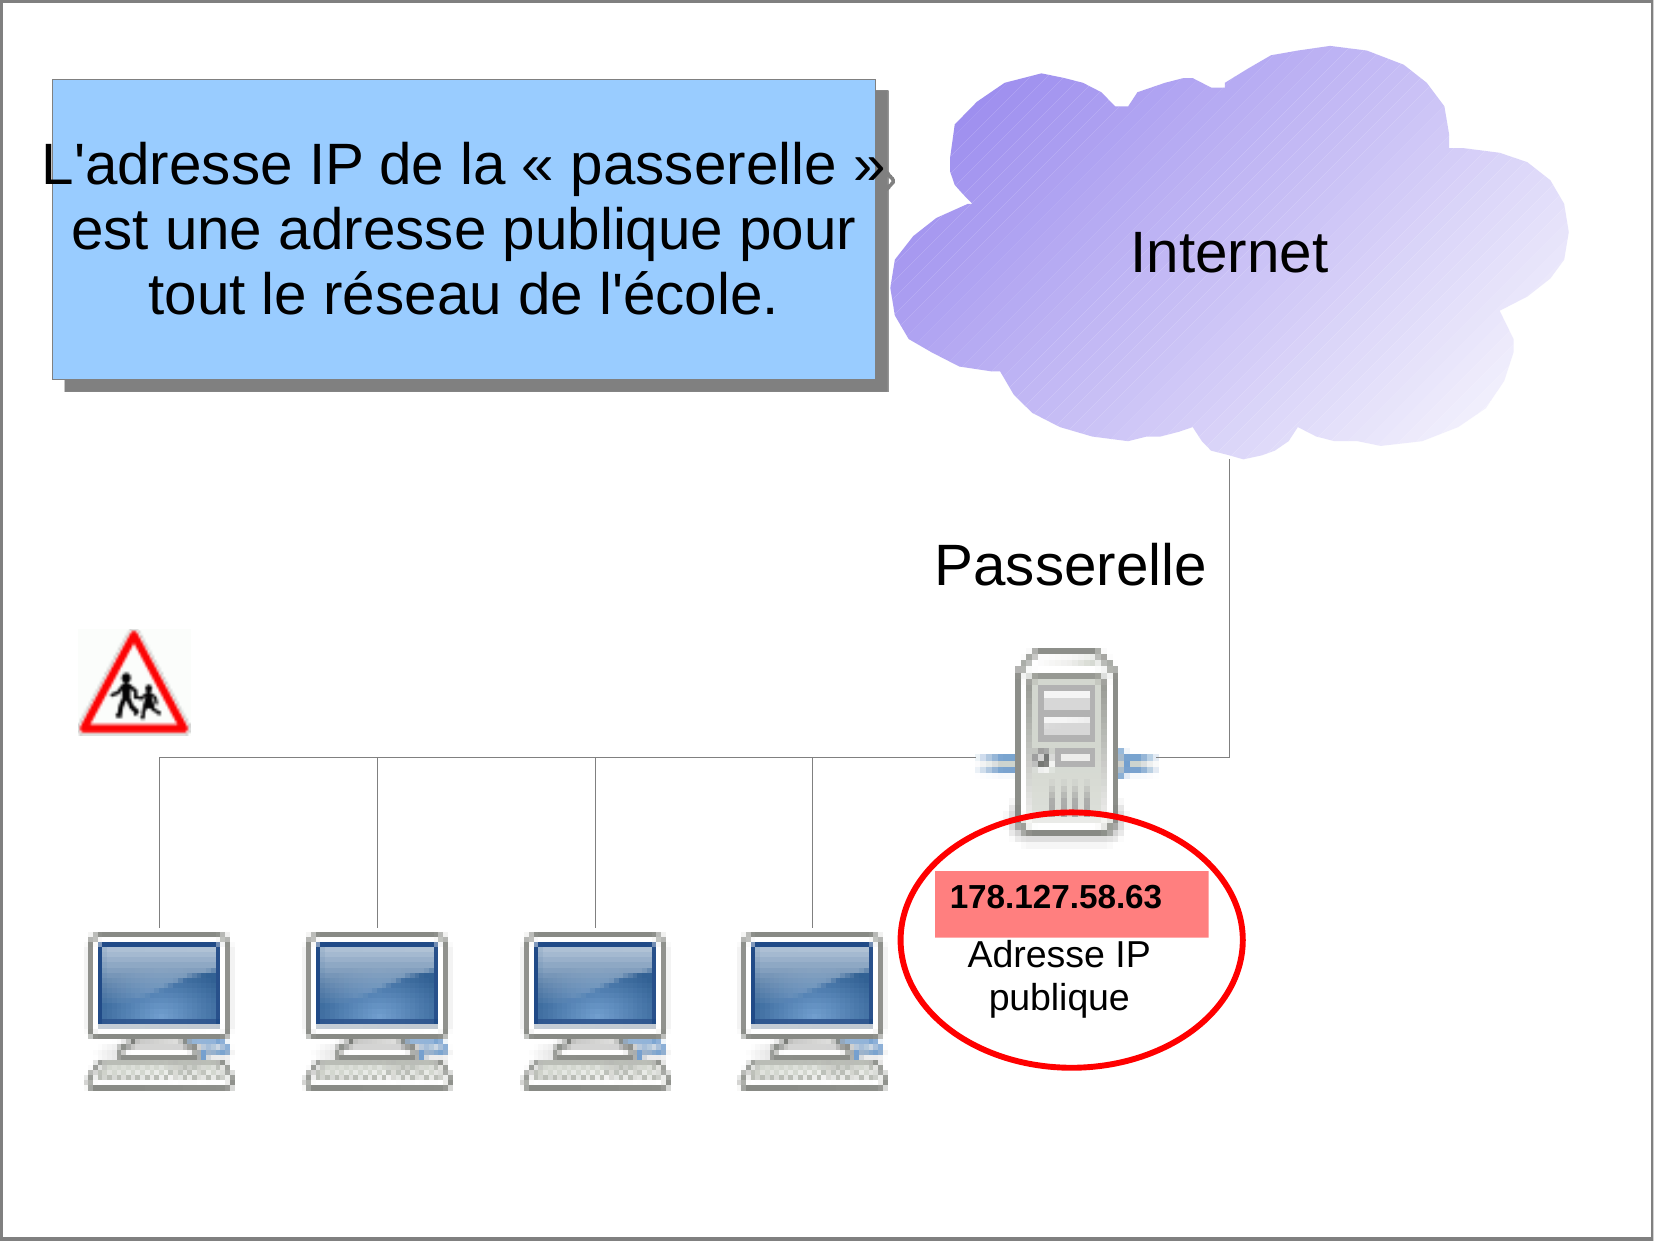

Internet
L'adresse IP de la « passerelle »
est une adresse publique pour
tout le réseau de l'école.
Passerelle
178.127.58.63
Adresse IP
publique